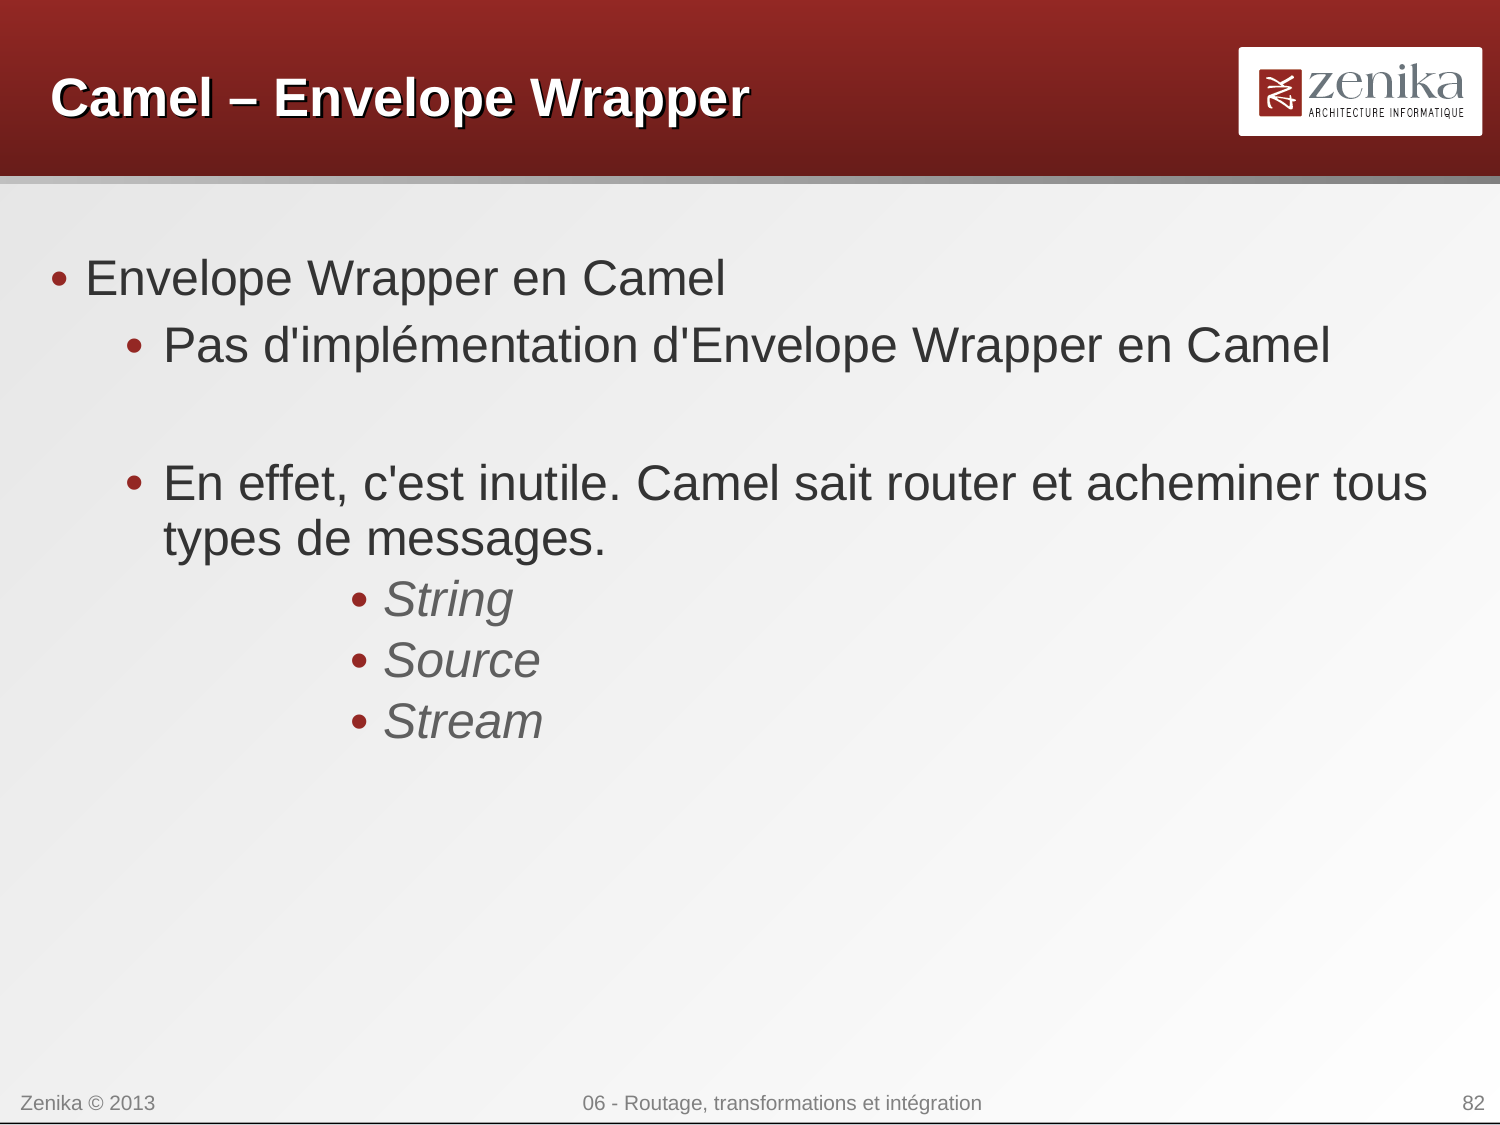

# Camel – Envelope Wrapper
Envelope Wrapper en Camel
Pas d'implémentation d'Envelope Wrapper en Camel
En effet, c'est inutile. Camel sait router et acheminer tous types de messages.
 String
 Source
 Stream